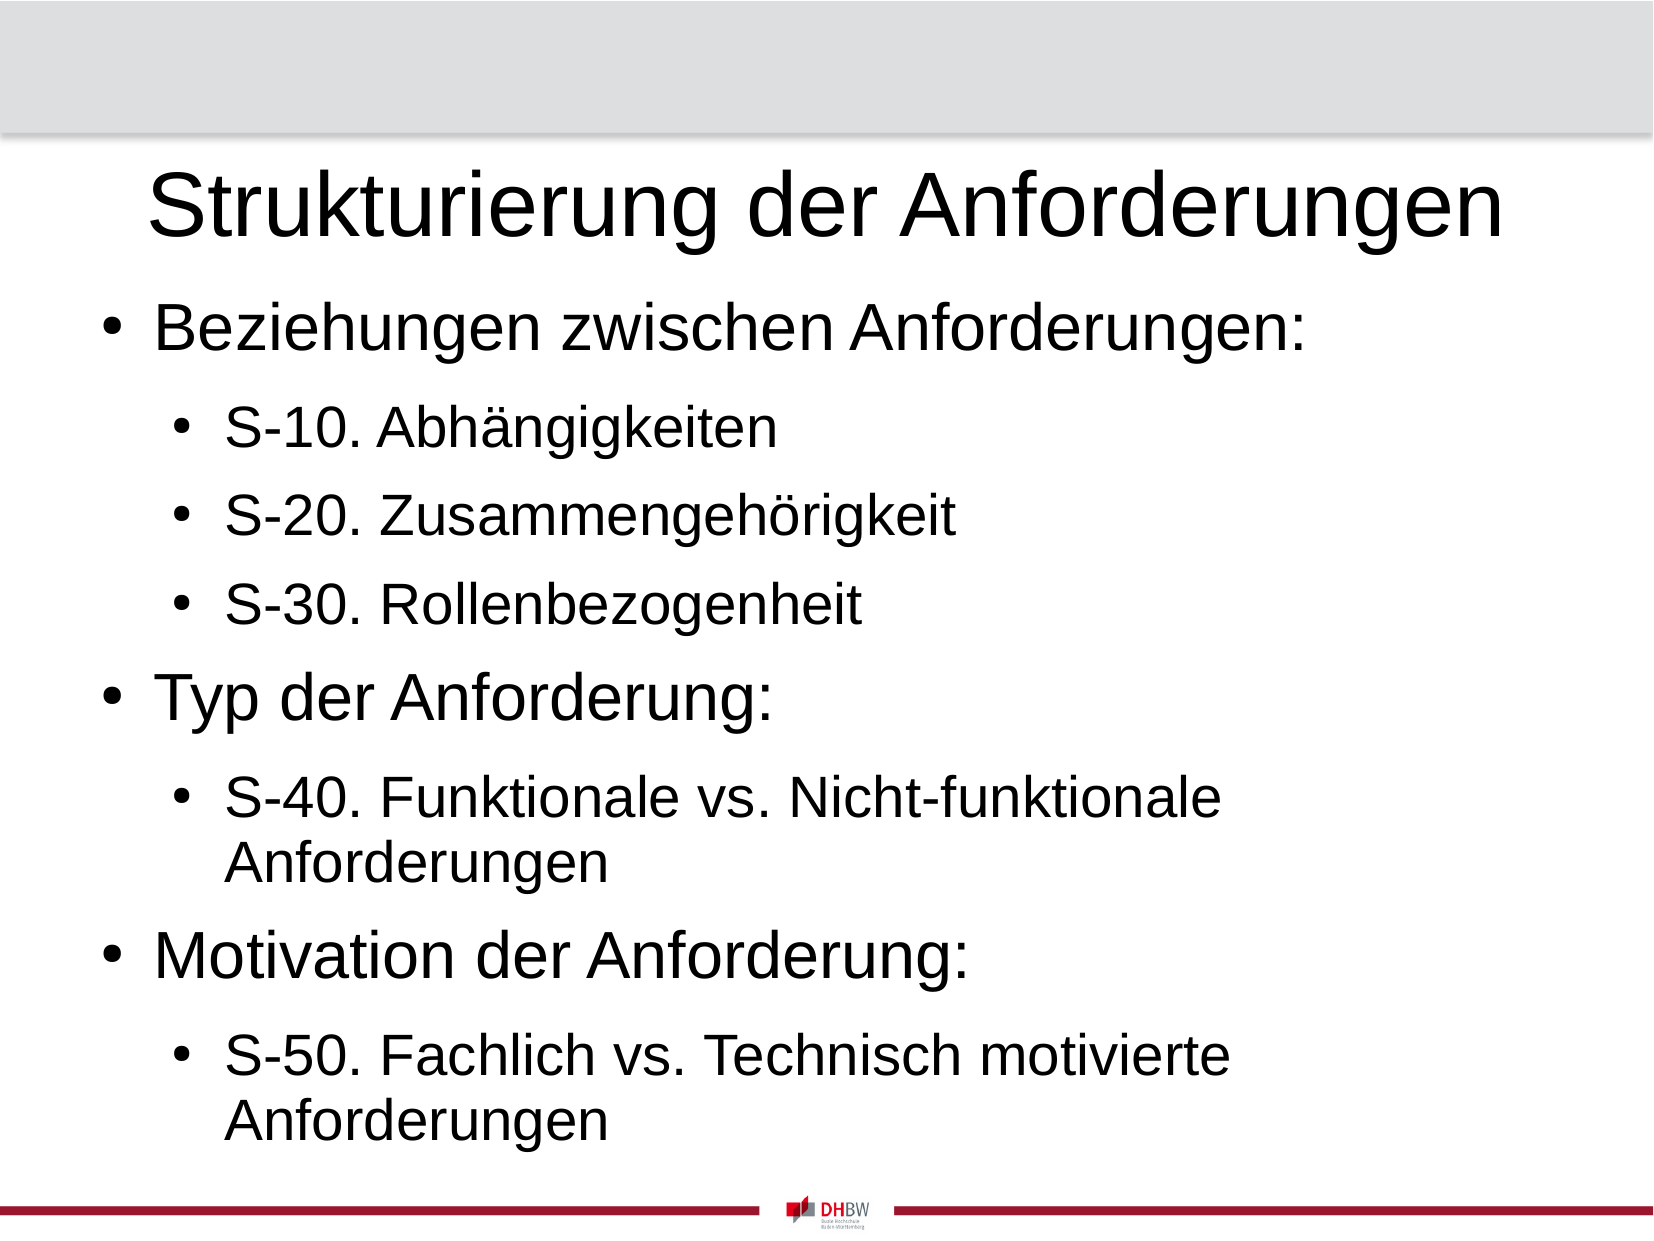

# Strukturierung der Anforderungen
Beziehungen zwischen Anforderungen:
S-10. Abhängigkeiten
S-20. Zusammengehörigkeit
S-30. Rollenbezogenheit
Typ der Anforderung:
S-40. Funktionale vs. Nicht-funktionale Anforderungen
Motivation der Anforderung:
S-50. Fachlich vs. Technisch motivierte Anforderungen